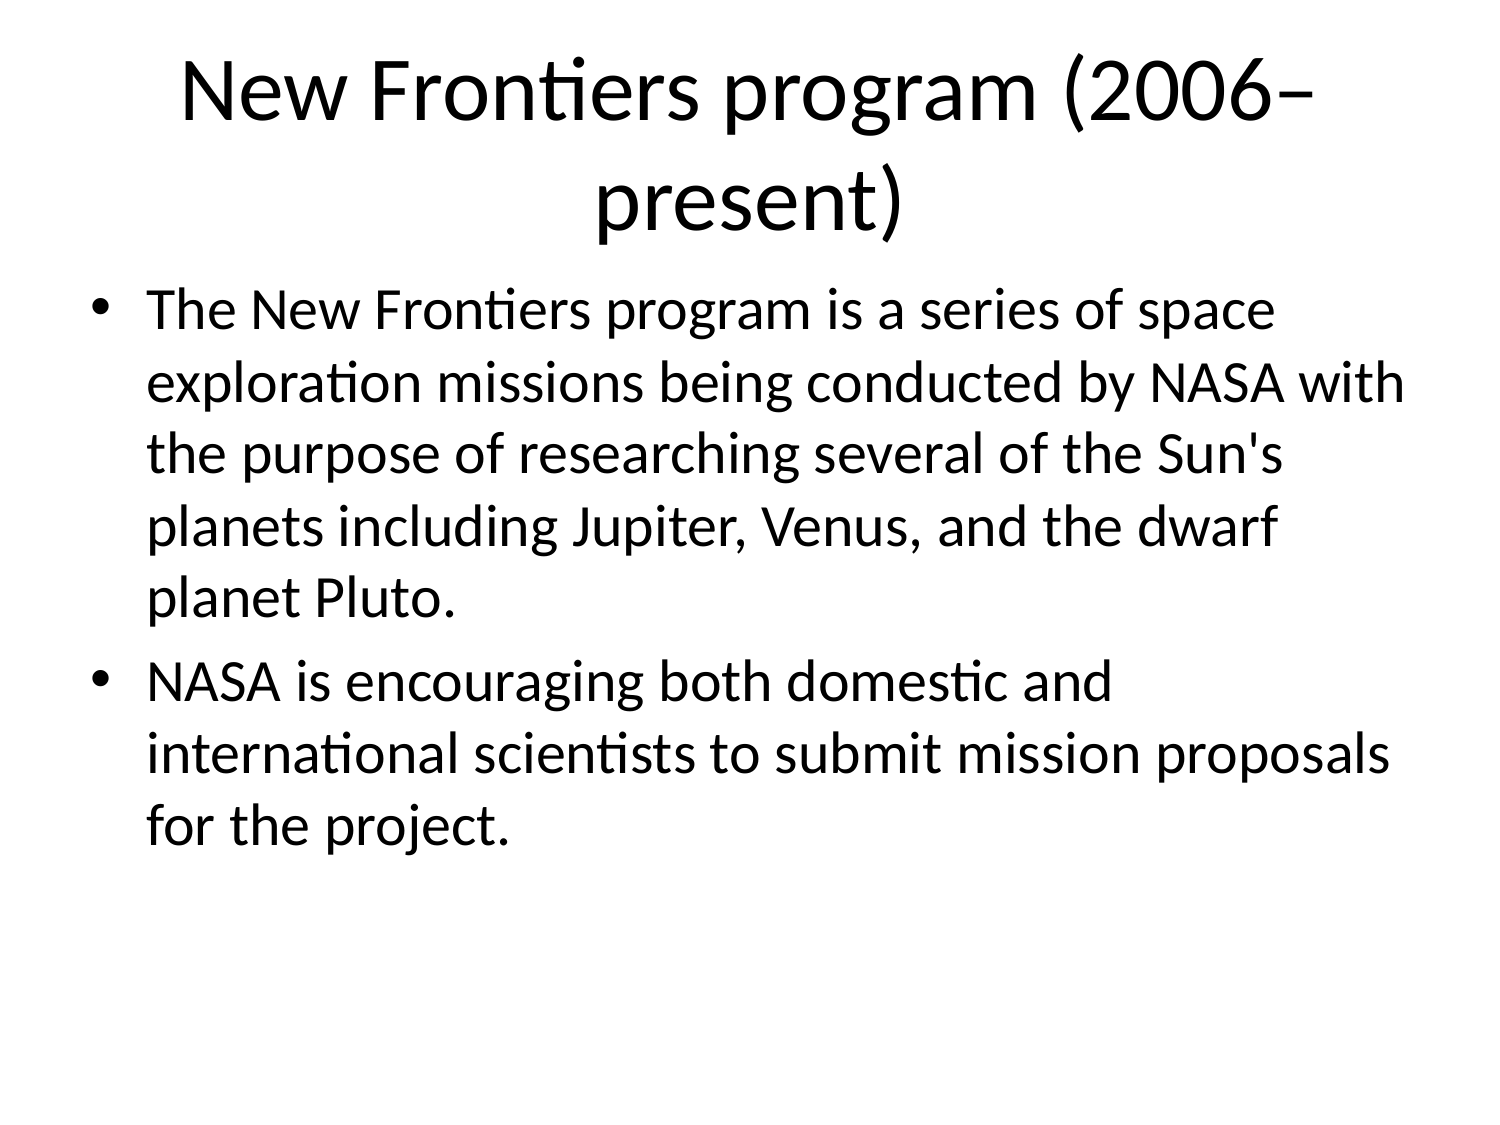

# New Frontiers program (2006–present)
The New Frontiers program is a series of space exploration missions being conducted by NASA with the purpose of researching several of the Sun's planets including Jupiter, Venus, and the dwarf planet Pluto.
NASA is encouraging both domestic and international scientists to submit mission proposals for the project.